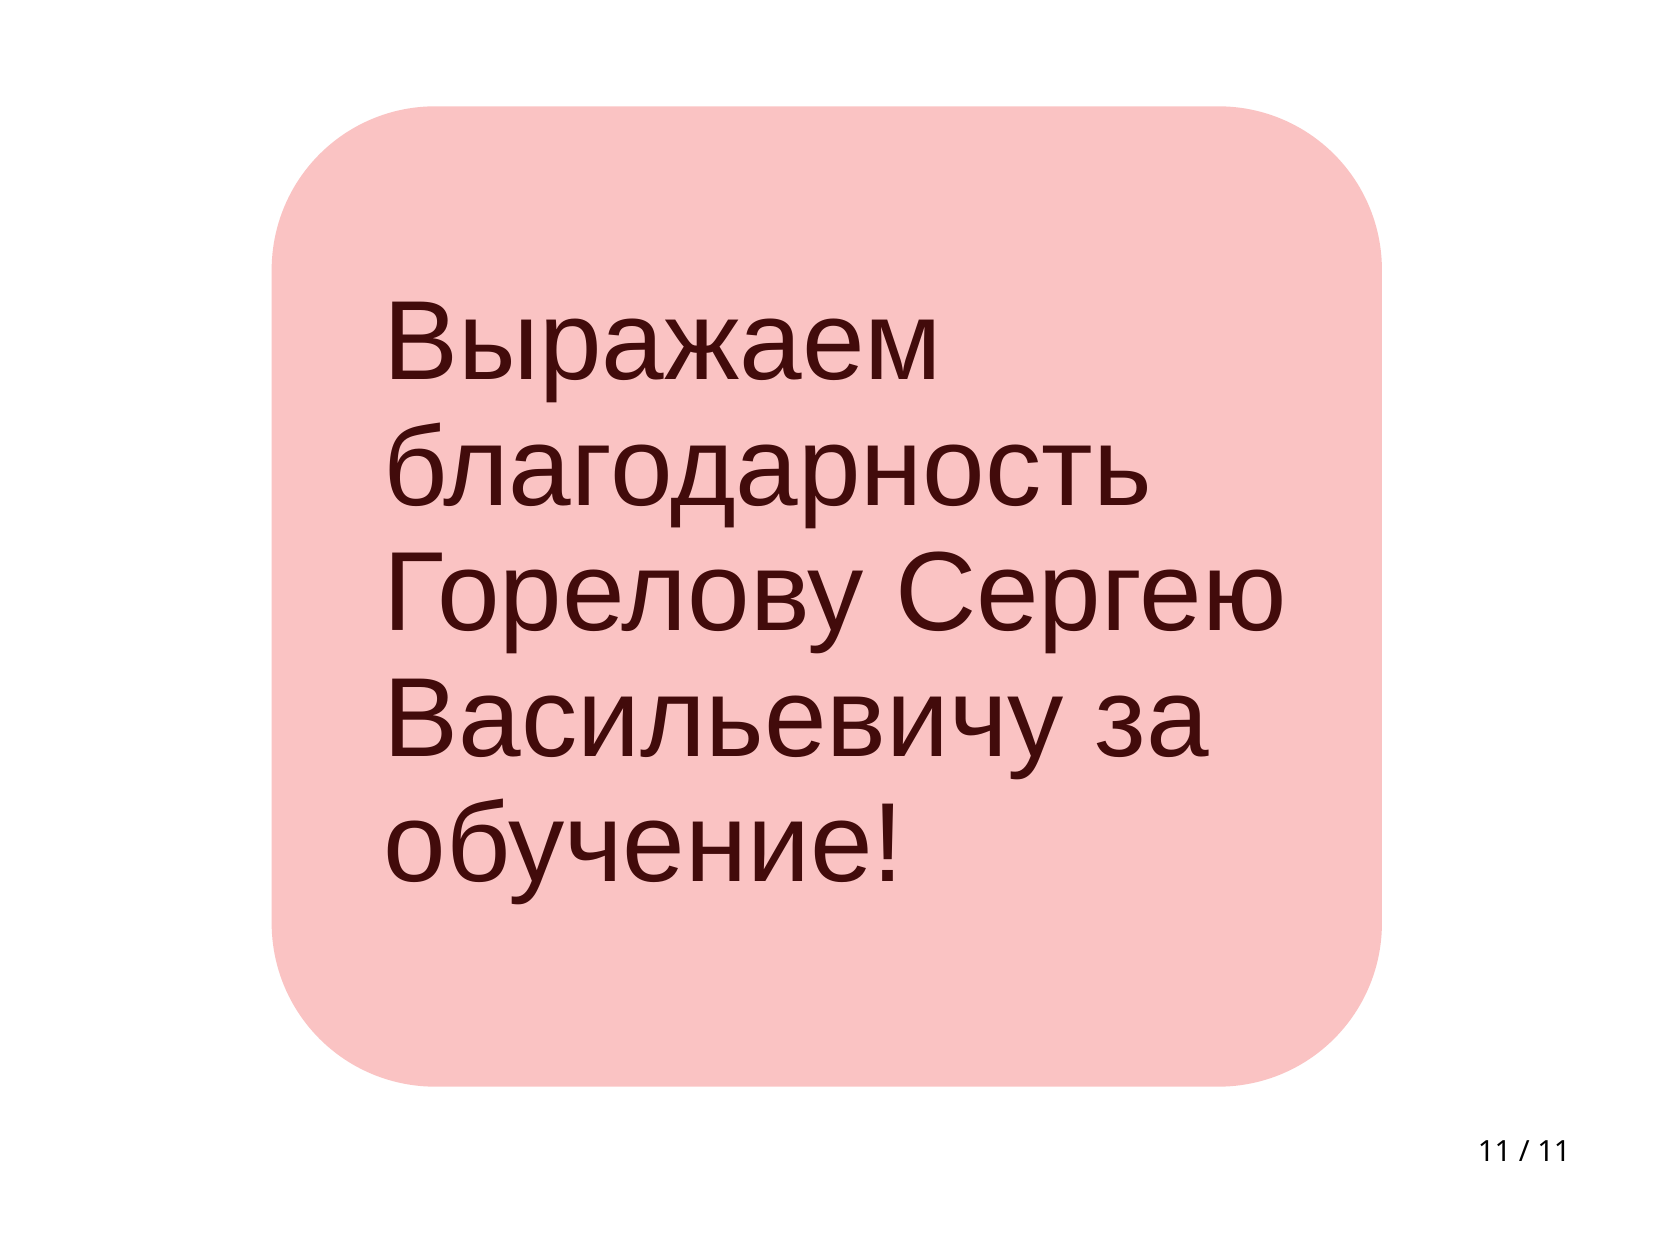

Выражаем
благодарность
Горелову Сергею
Васильевичу за обучение!
11